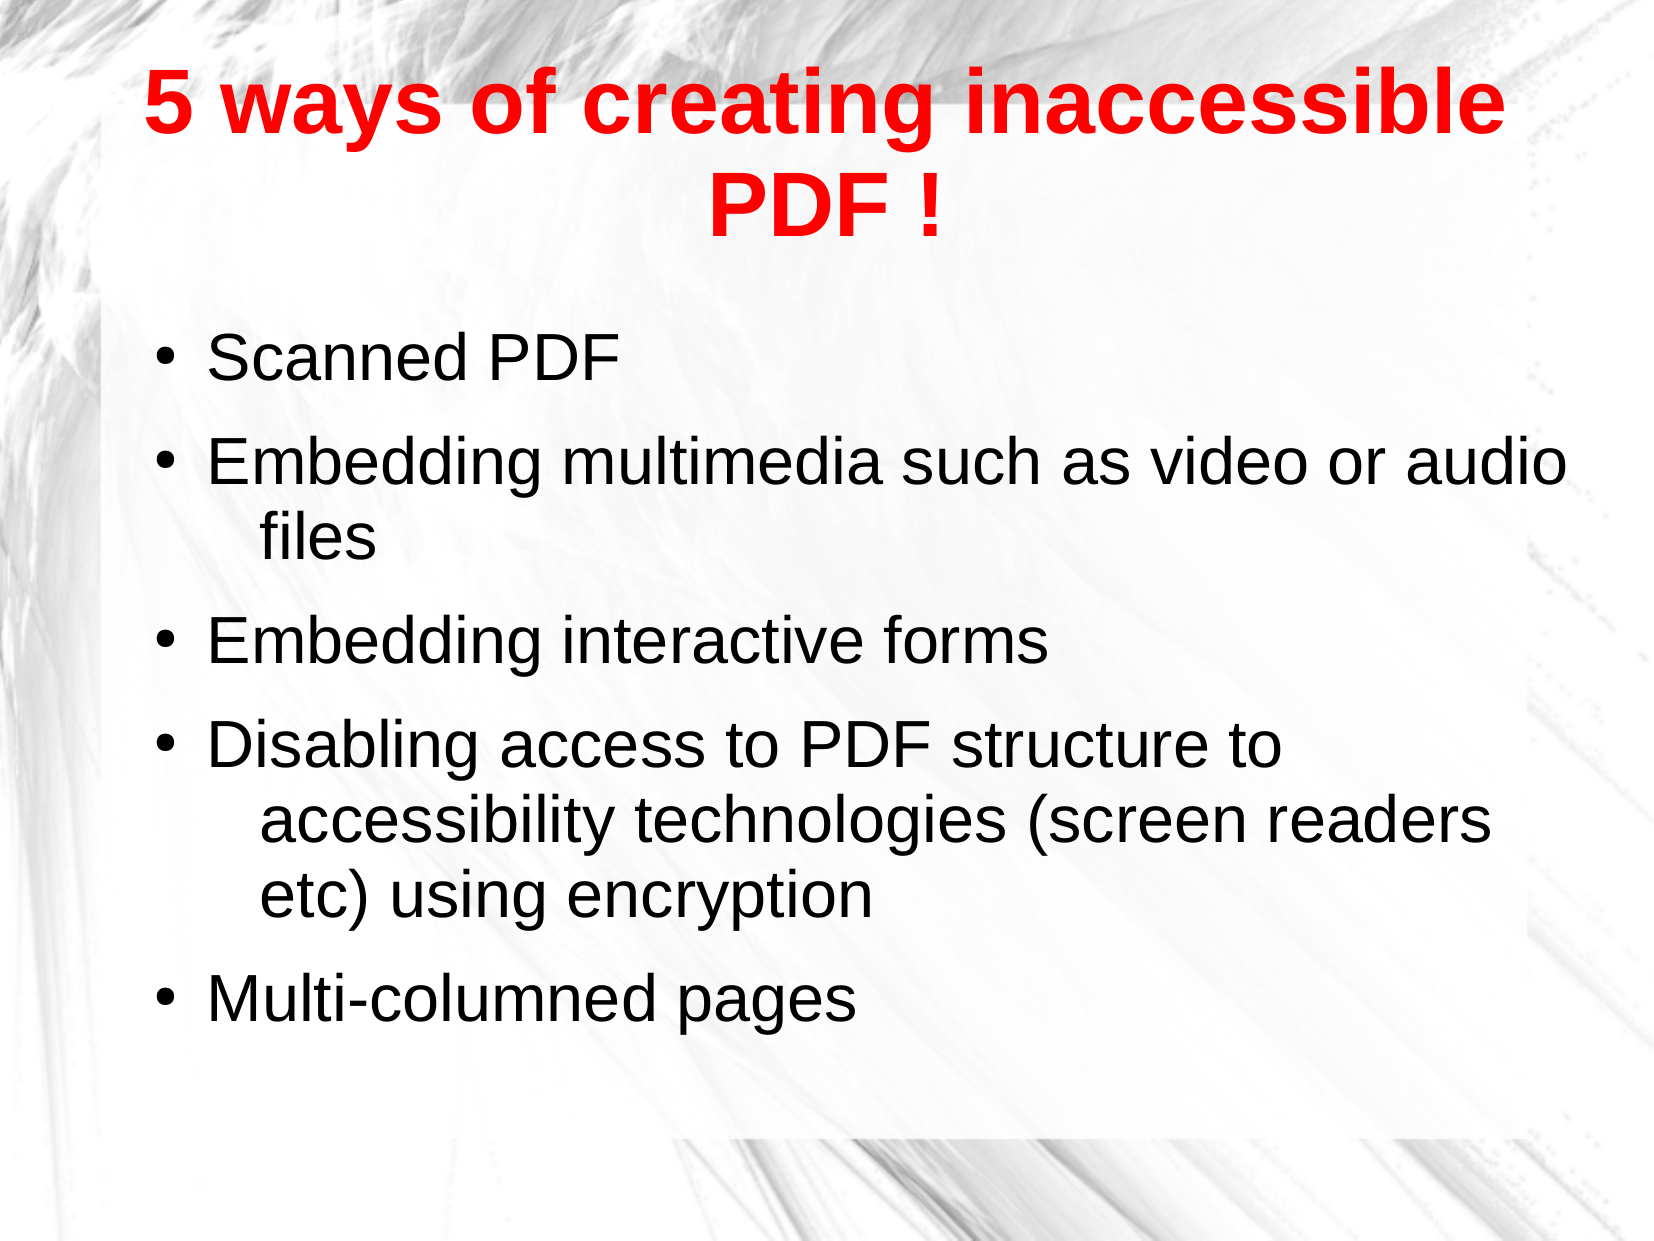

# 5 ways of creating inaccessible PDF !
Scanned PDF
Embedding multimedia such as video or audio files
Embedding interactive forms
Disabling access to PDF structure to accessibility technologies (screen readers etc) using encryption
Multi-columned pages